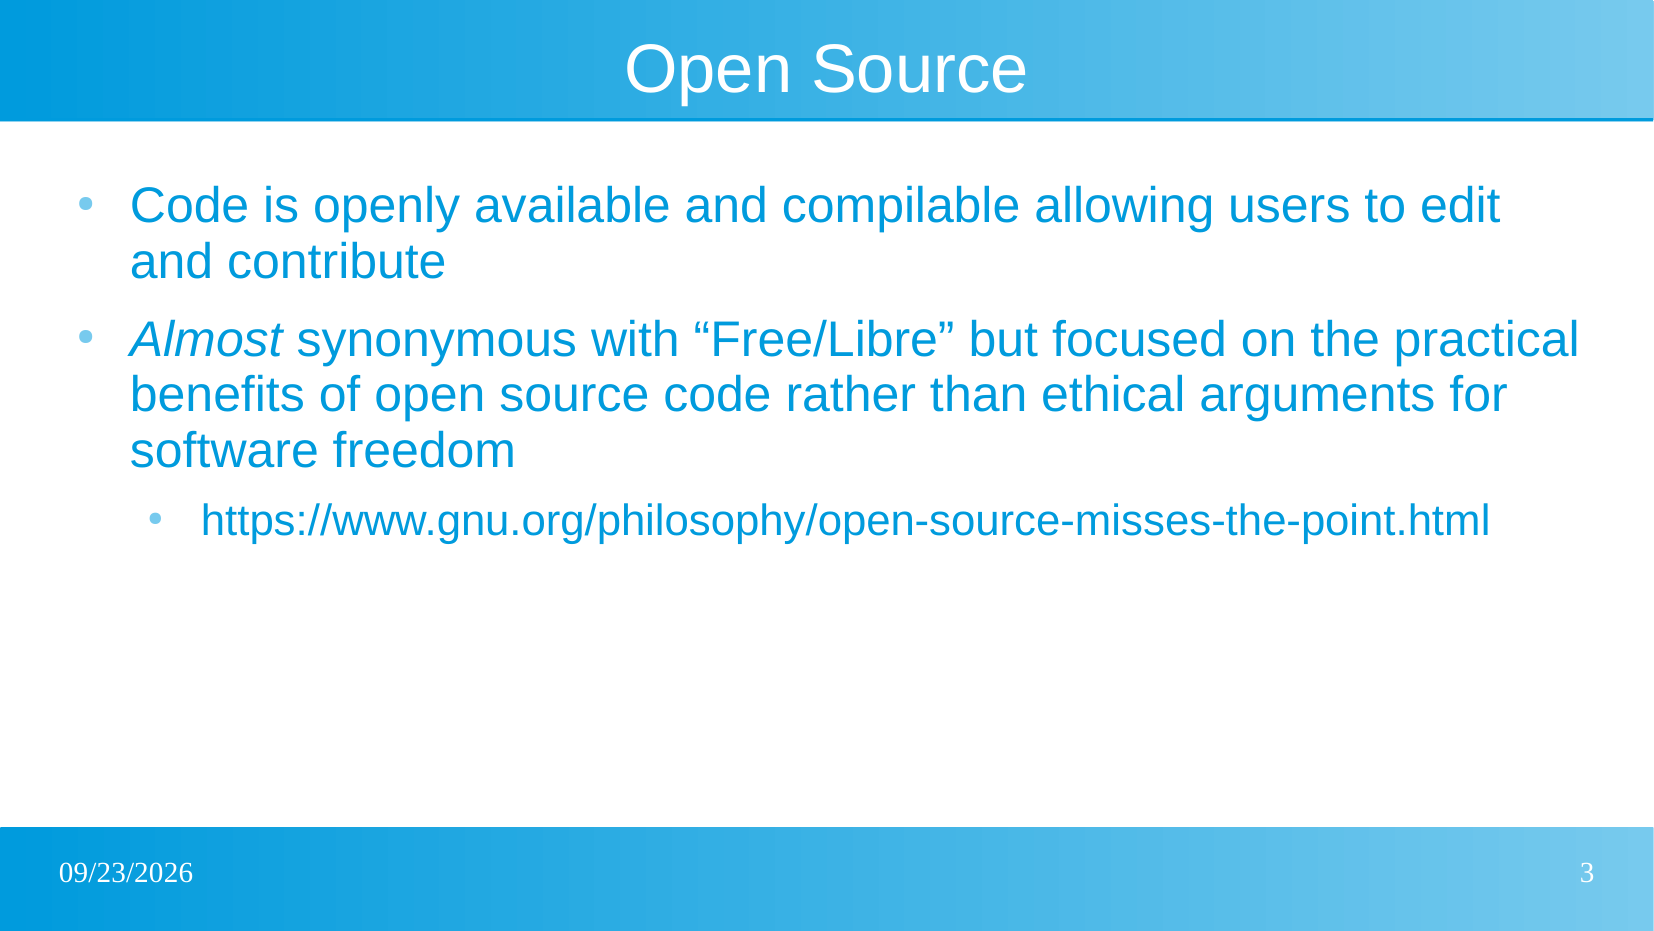

# Open Source
Code is openly available and compilable allowing users to edit and contribute
Almost synonymous with “Free/Libre” but focused on the practical benefits of open source code rather than ethical arguments for software freedom
https://www.gnu.org/philosophy/open-source-misses-the-point.html
3